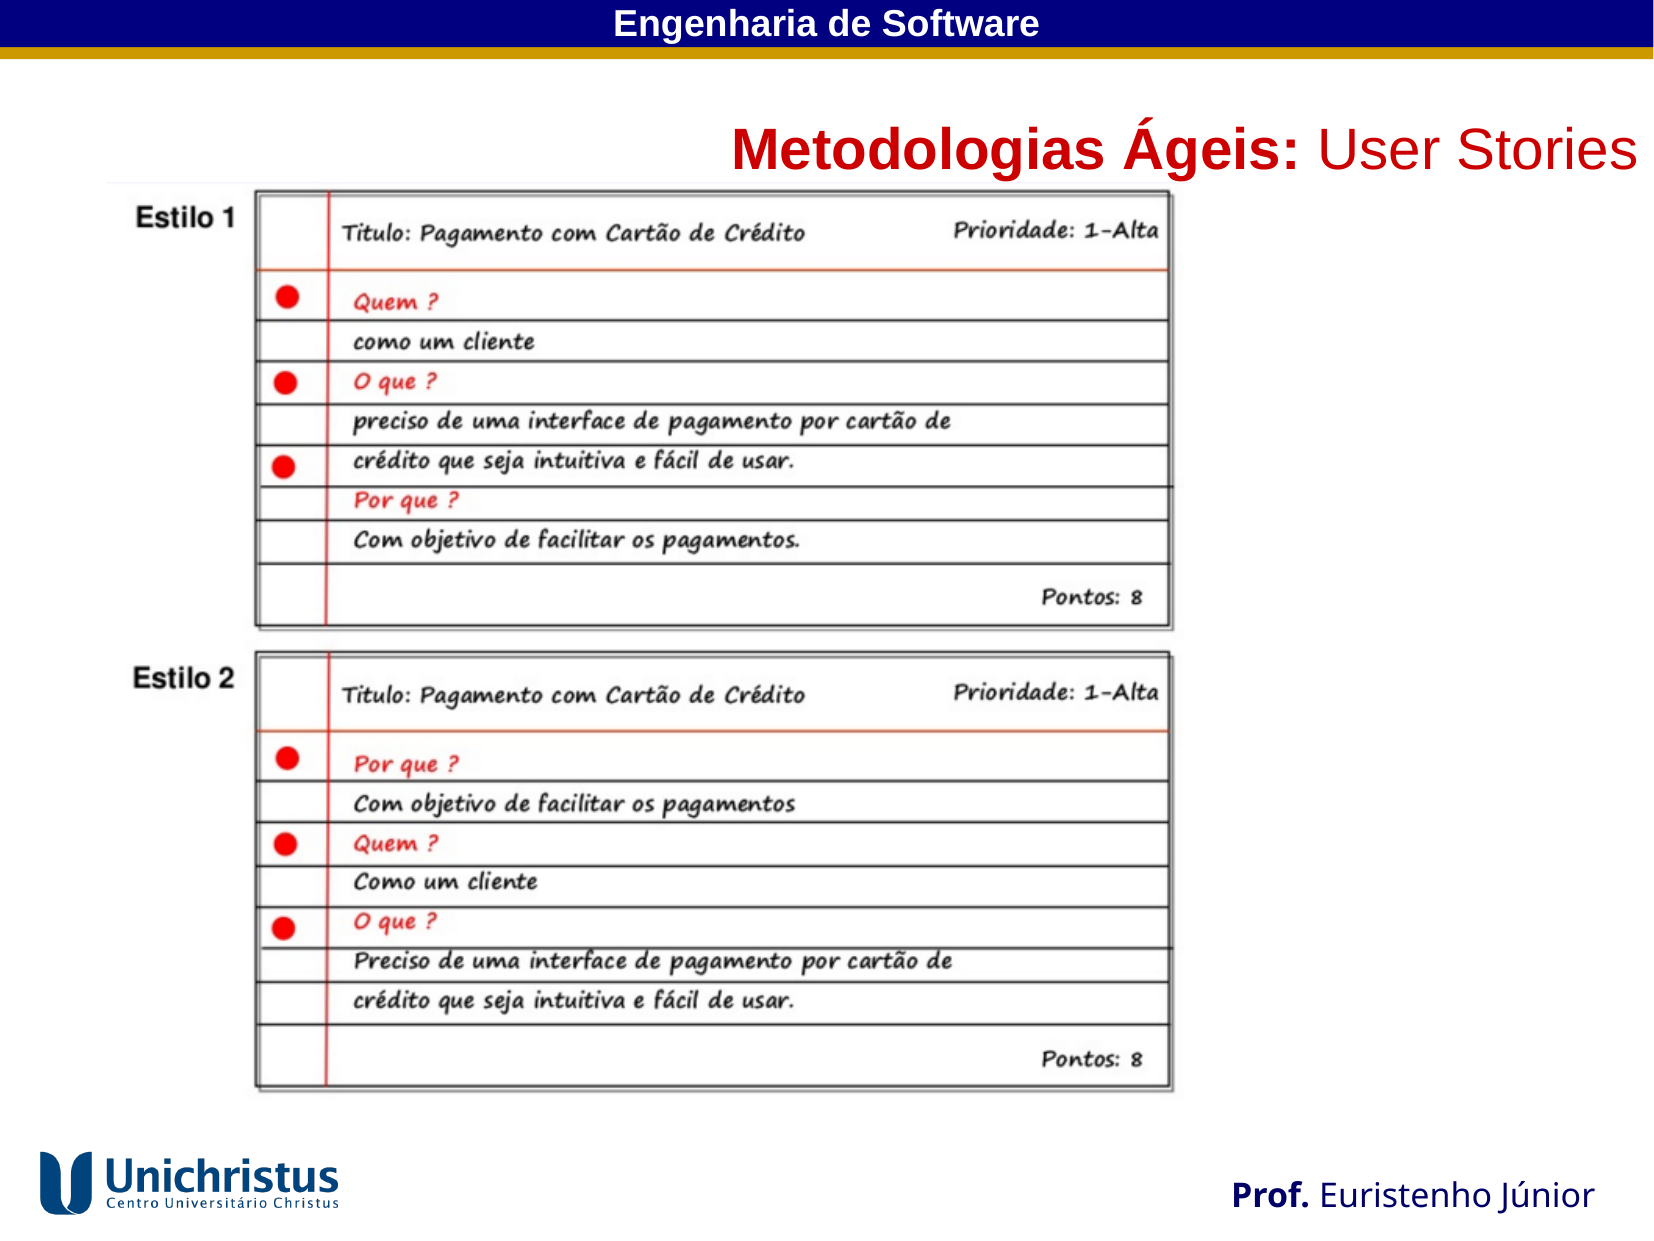

Engenharia de Software
Metodologias Ágeis: User Stories
Prof. Euristenho Júnior